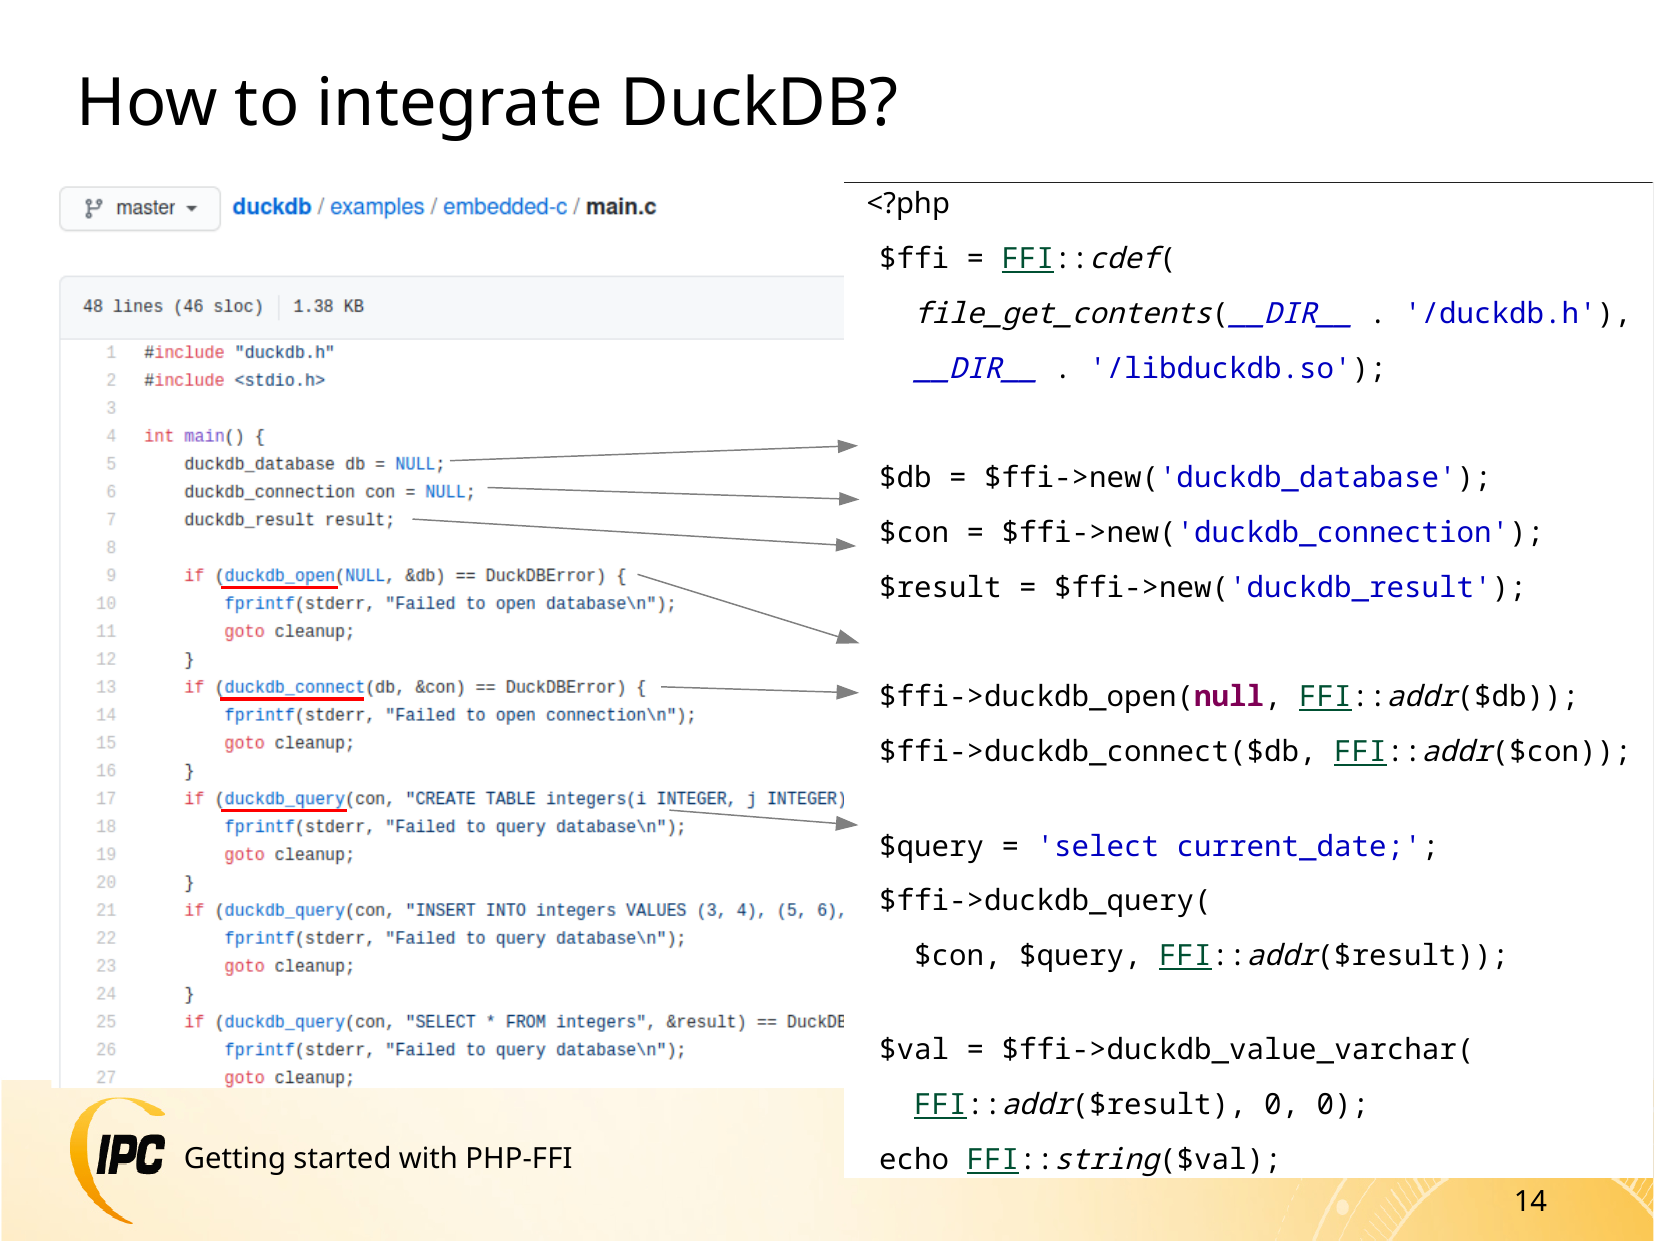

# How to integrate DuckDB?
 <?php
 $ffi = FFI::cdef(
 file_get_contents(__DIR__ . '/duckdb.h'),
 __DIR__ . '/libduckdb.so');
 $db = $ffi->new('duckdb_database');
 $con = $ffi->new('duckdb_connection');
 $result = $ffi->new('duckdb_result');
 $ffi->duckdb_open(null, FFI::addr($db));
 $ffi->duckdb_connect($db, FFI::addr($con));
 $query = 'select current_date;';
 $ffi->duckdb_query(
 $con, $query, FFI::addr($result));
 $val = $ffi->duckdb_value_varchar(
 FFI::addr($result), 0, 0);
 echo FFI::string($val);
14